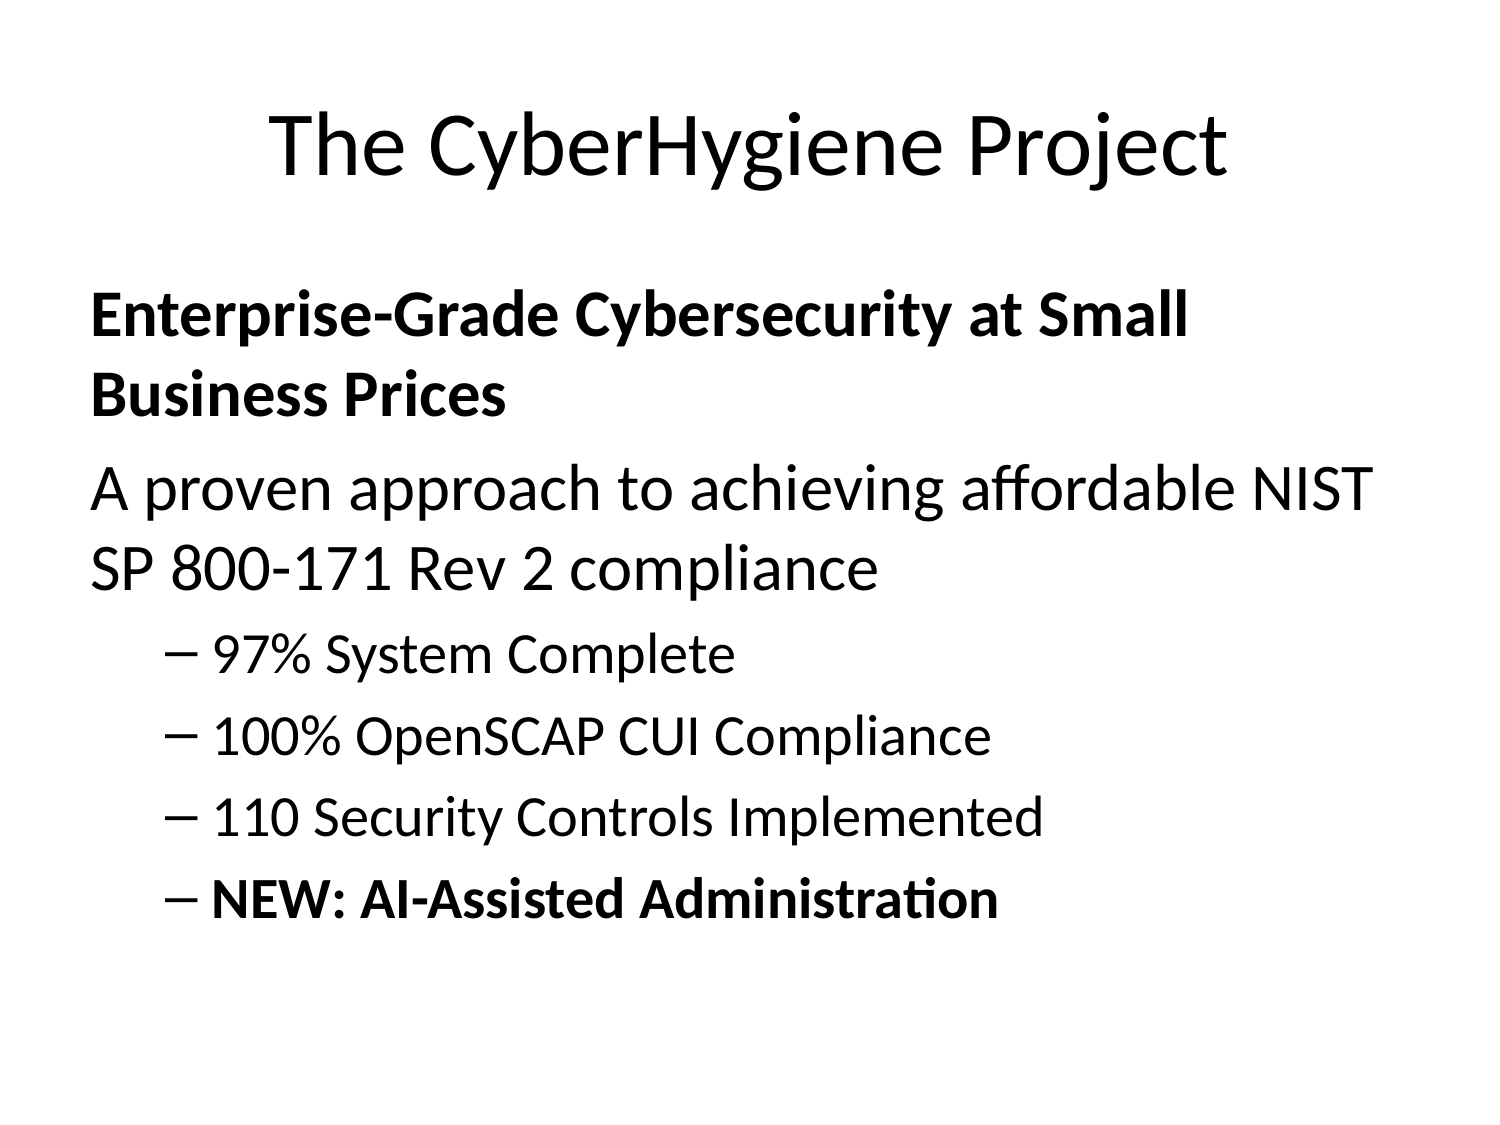

# The CyberHygiene Project
Enterprise-Grade Cybersecurity at Small Business Prices
A proven approach to achieving affordable NIST SP 800-171 Rev 2 compliance
97% System Complete
100% OpenSCAP CUI Compliance
110 Security Controls Implemented
NEW: AI-Assisted Administration